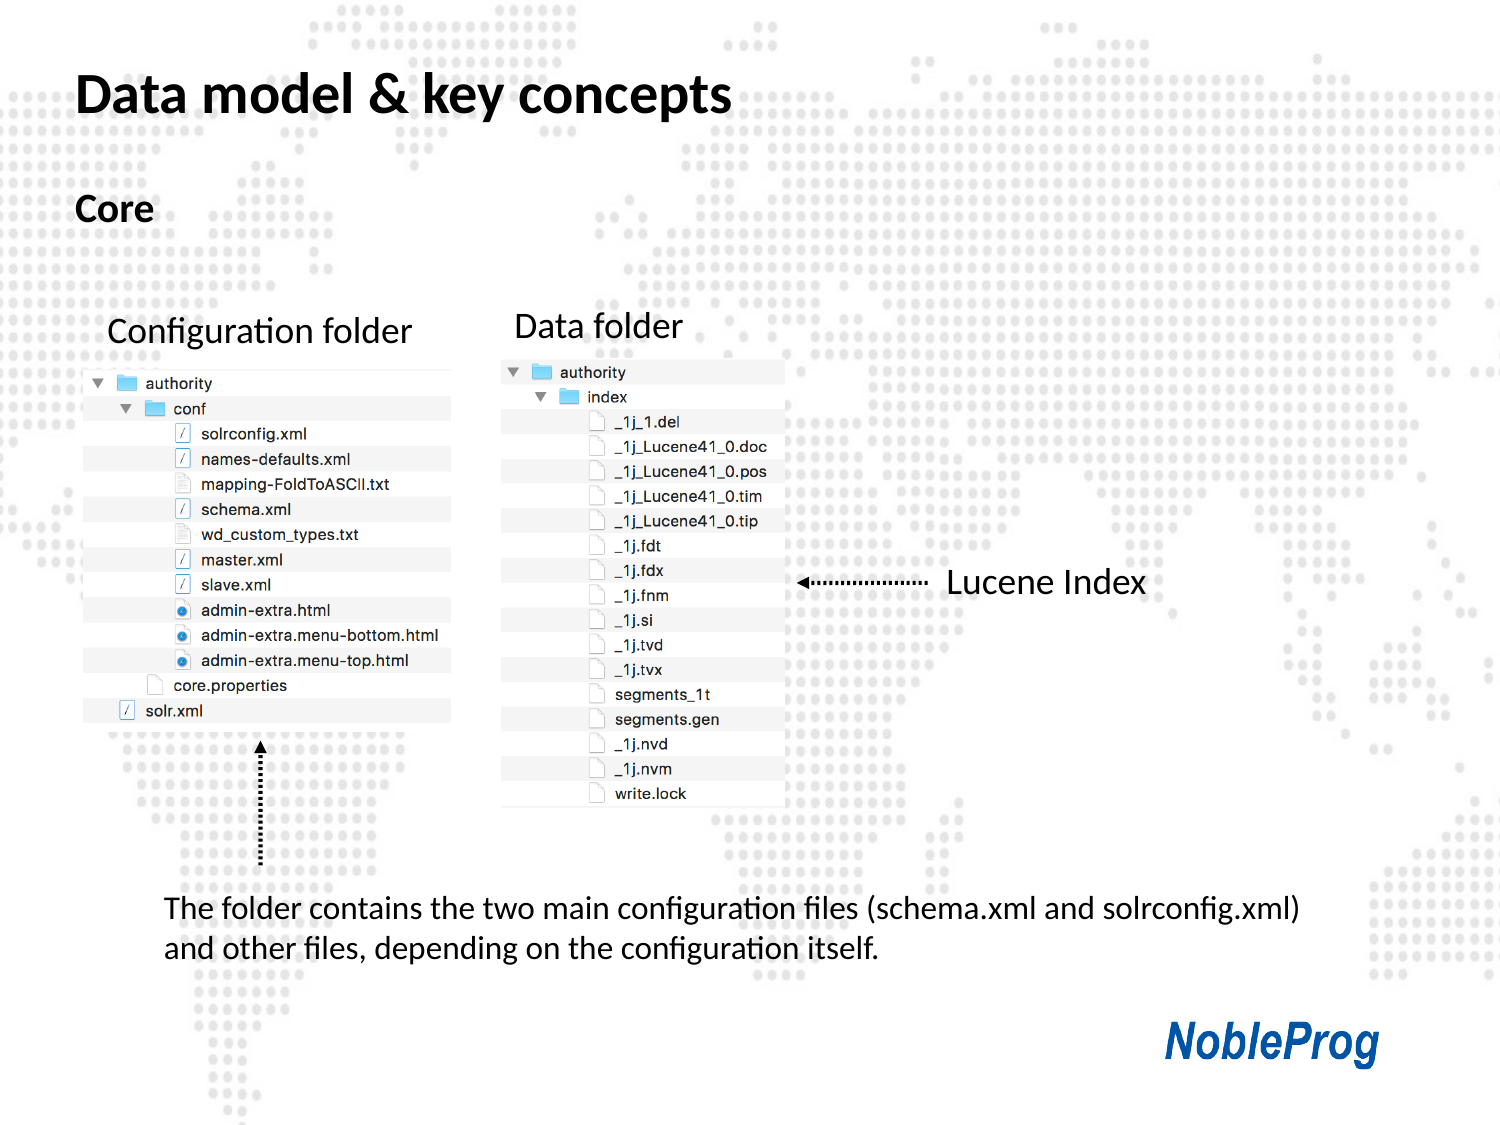

Data model & key concepts
Core
Data folder
Configuration folder
Lucene Index
The folder contains the two main configuration files (schema.xml and solrconfig.xml)
and other files, depending on the configuration itself.